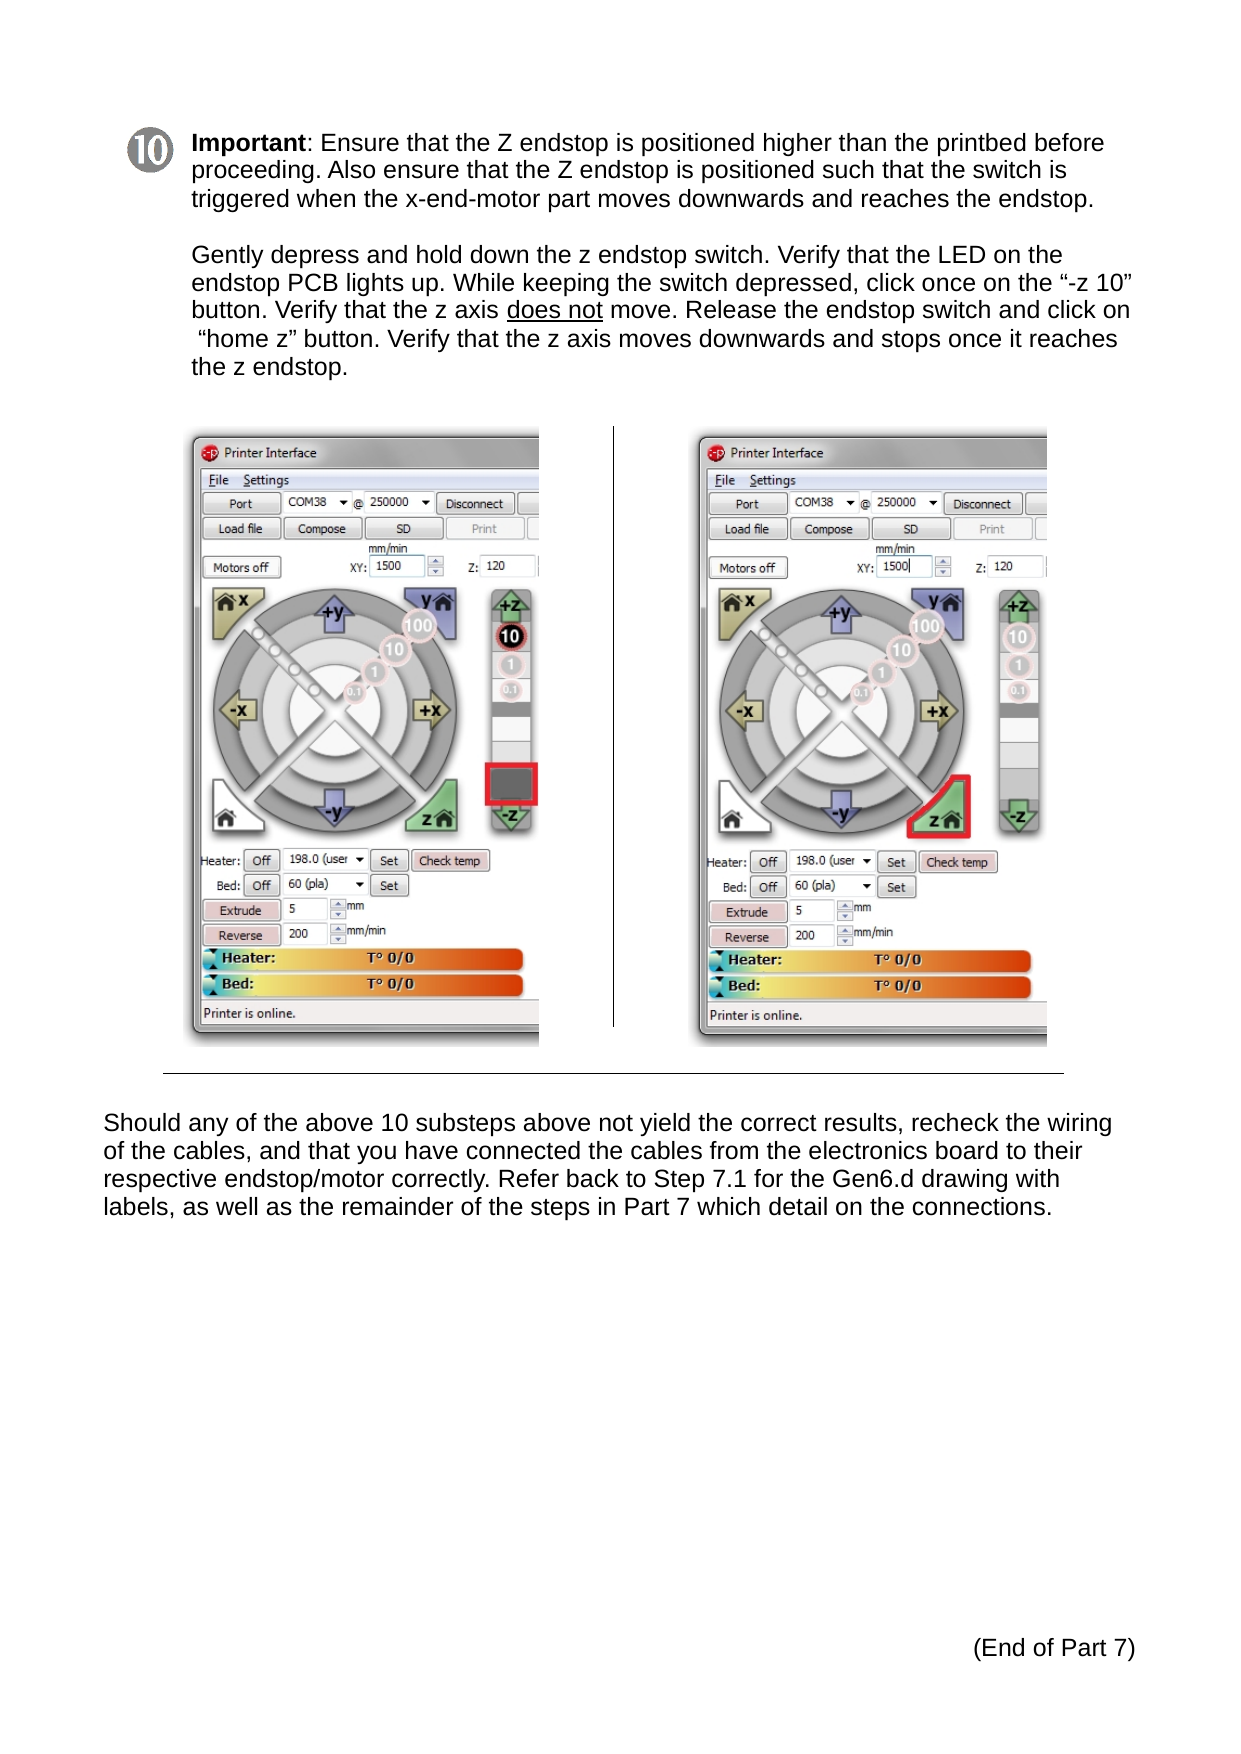

Important: Ensure that the Z endstop is positioned higher than the printbed before proceeding. Also ensure that the Z endstop is positioned such that the switch is triggered when the x-end-motor part moves downwards and reaches the endstop.
Gently depress and hold down the z endstop switch. Verify that the LED on the endstop PCB lights up. While keeping the switch depressed, click once on the “-z 10” button. Verify that the z axis does not move. Release the endstop switch and click on “home z” button. Verify that the z axis moves downwards and stops once it reaches the z endstop.
Should any of the above 10 substeps above not yield the correct results, recheck the wiring of the cables, and that you have connected the cables from the electronics board to their respective endstop/motor correctly. Refer back to Step 7.1 for the Gen6.d drawing with labels, as well as the remainder of the steps in Part 7 which detail on the connections.
(End of Part 7)